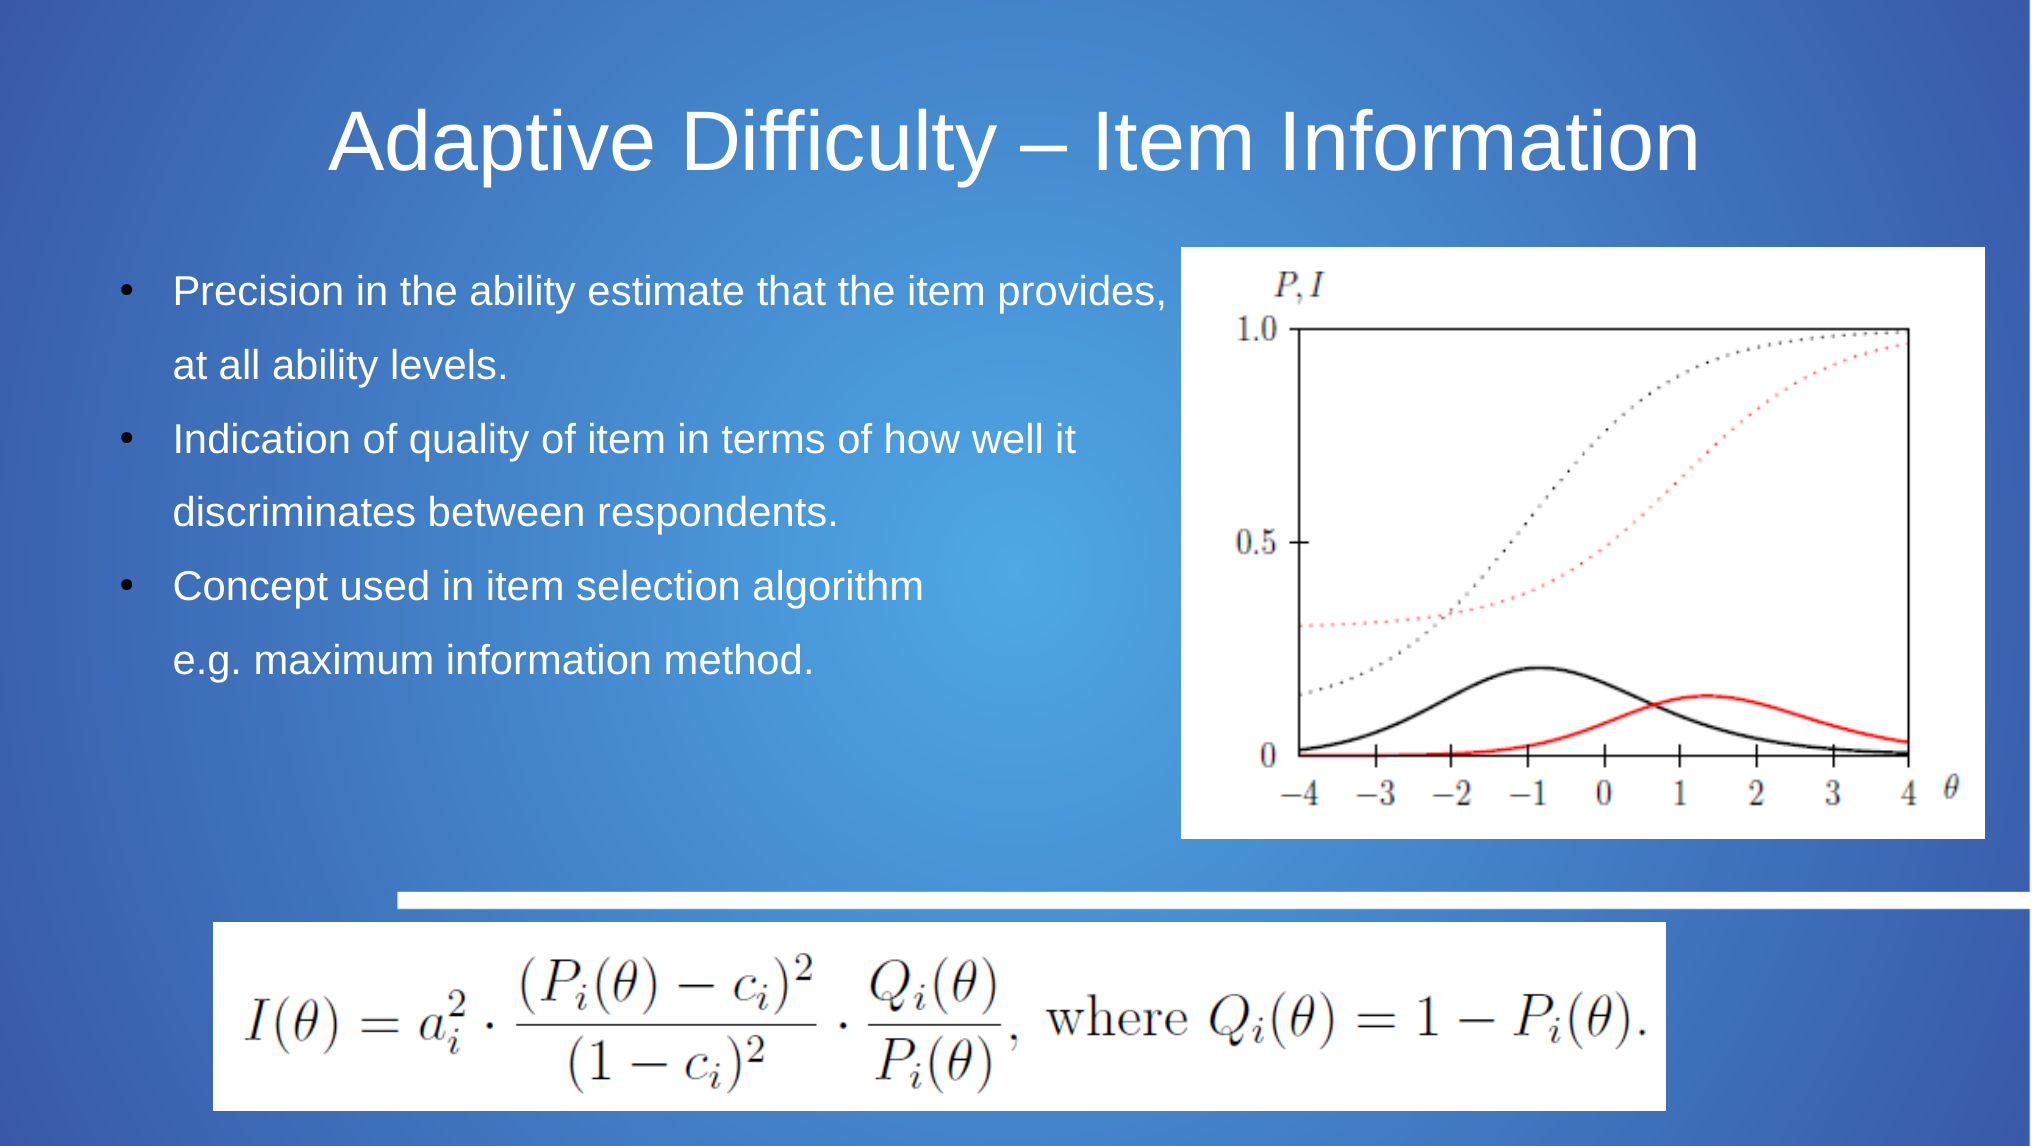

# Adaptive Difficulty – Item Information
Precision in the ability estimate that the item provides,
at all ability levels.
Indication of quality of item in terms of how well it
discriminates between respondents.
Concept used in item selection algorithm
e.g. maximum information method.